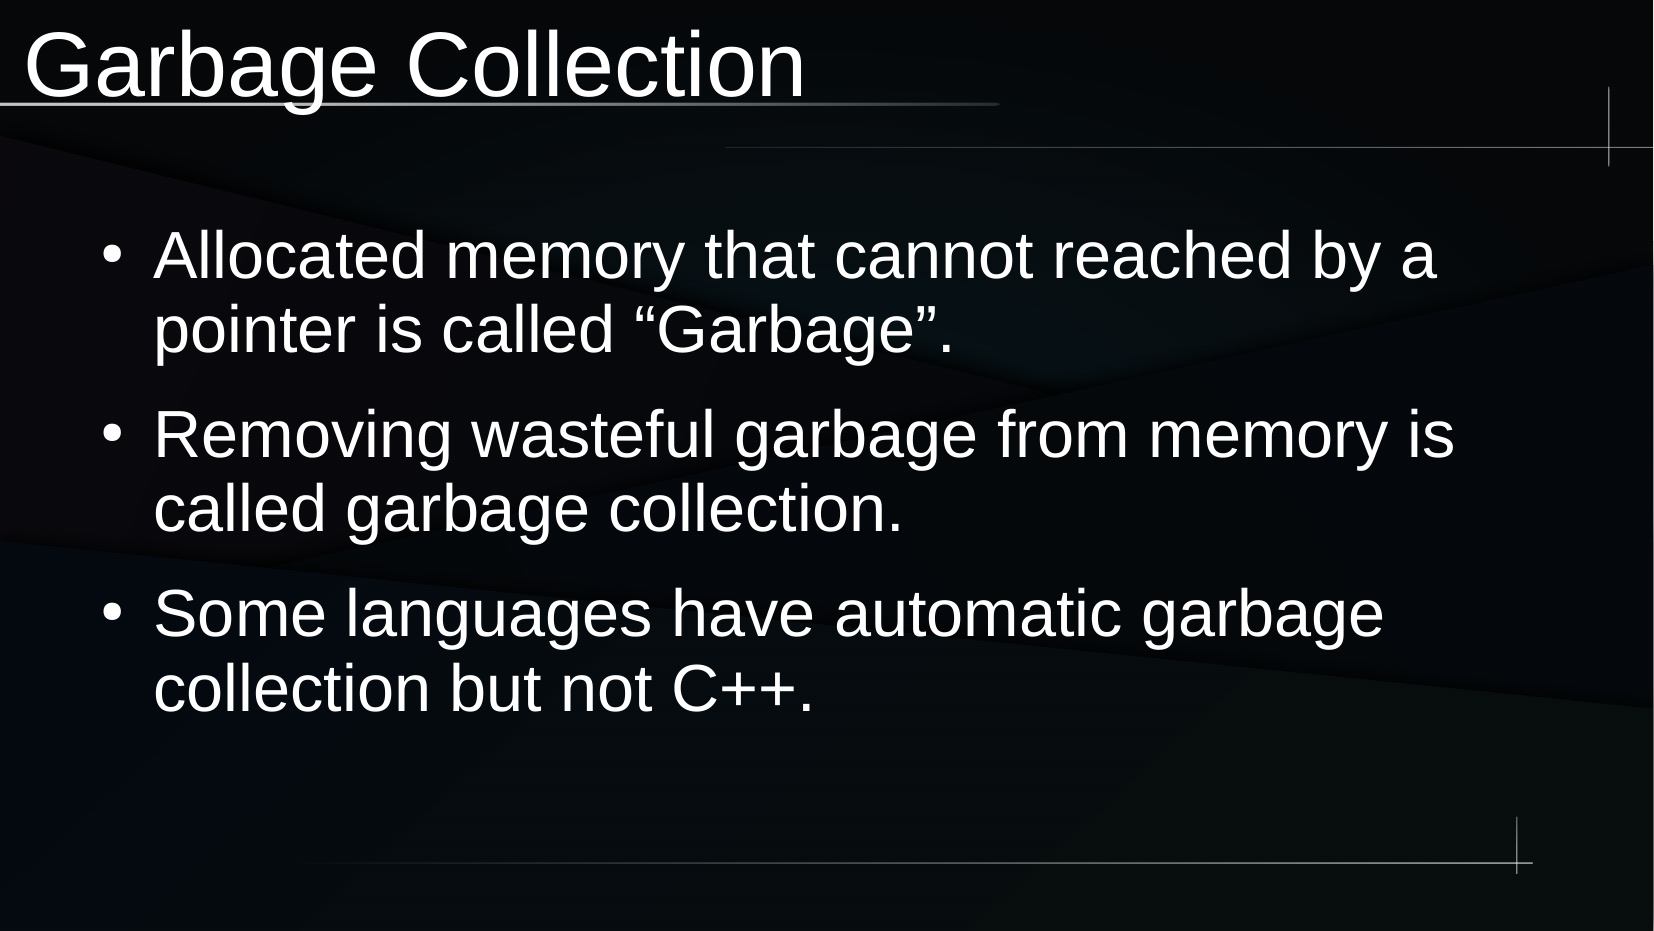

# Garbage Collection
Allocated memory that cannot reached by a pointer is called “Garbage”.
Removing wasteful garbage from memory is called garbage collection.
Some languages have automatic garbage collection but not C++.